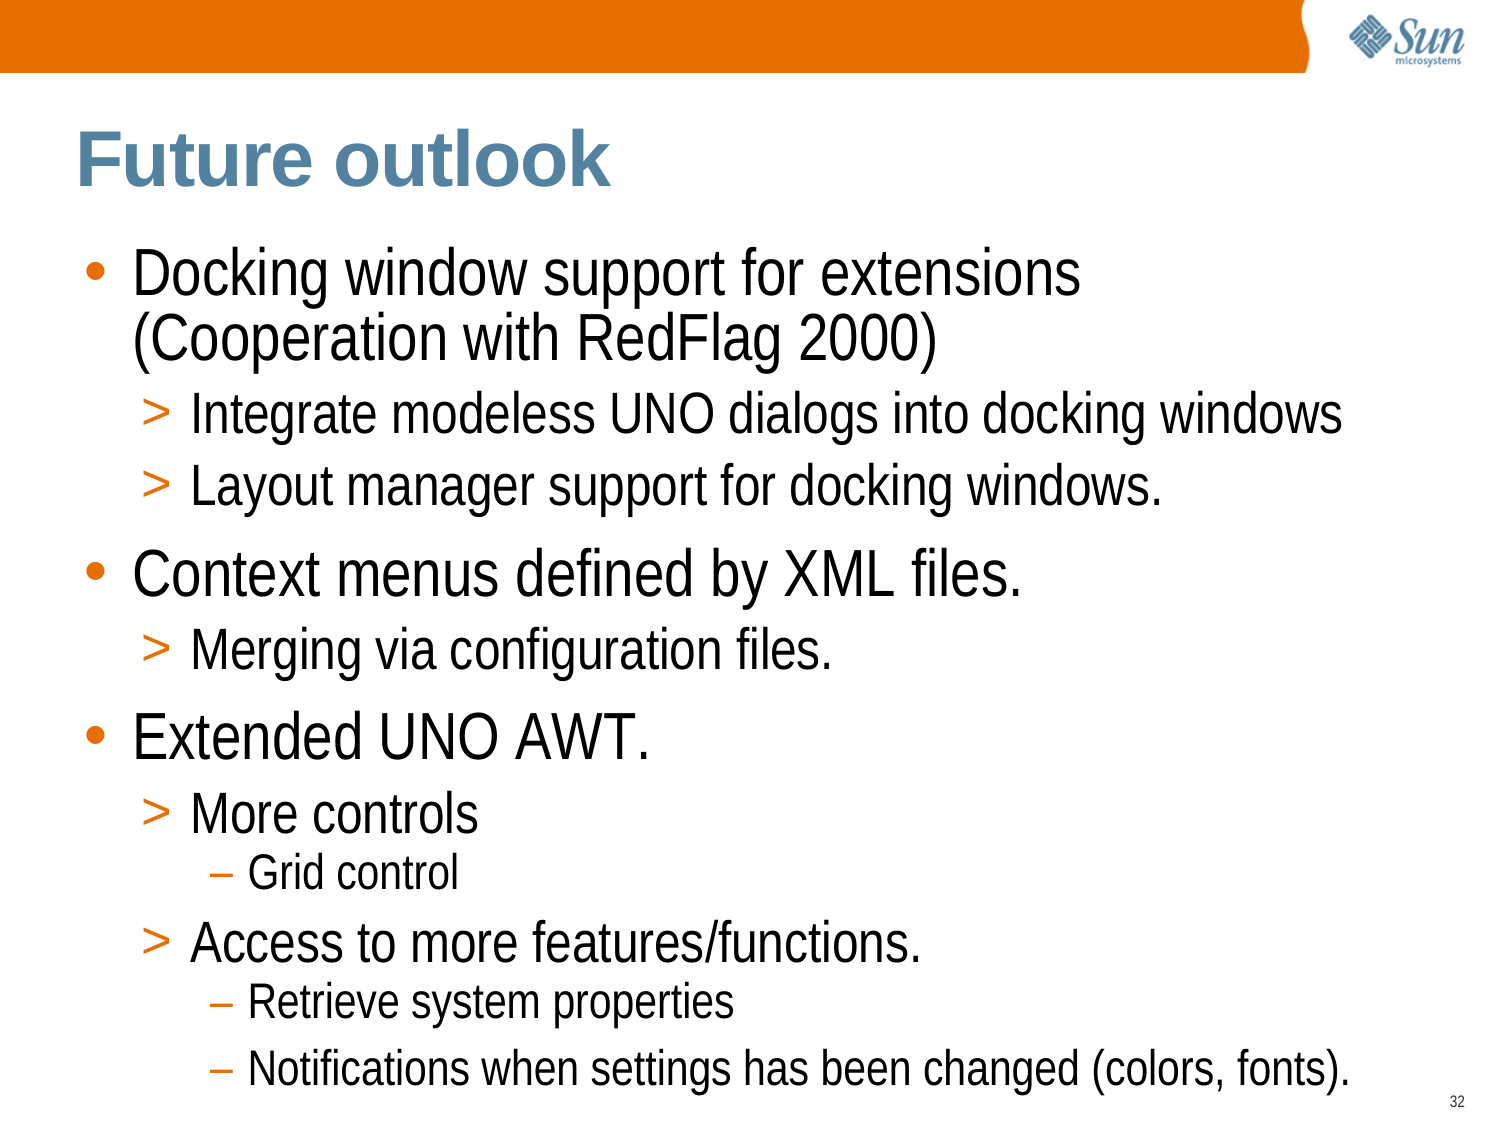

# Future outlook
Docking window support for extensions (Cooperation with RedFlag 2000)
Integrate modeless UNO dialogs into docking windows
Layout manager support for docking windows.
Context menus defined by XML files.
Merging via configuration files.
Extended UNO AWT.
More controls
Grid control
Access to more features/functions.
Retrieve system properties
Notifications when settings has been changed (colors, fonts).